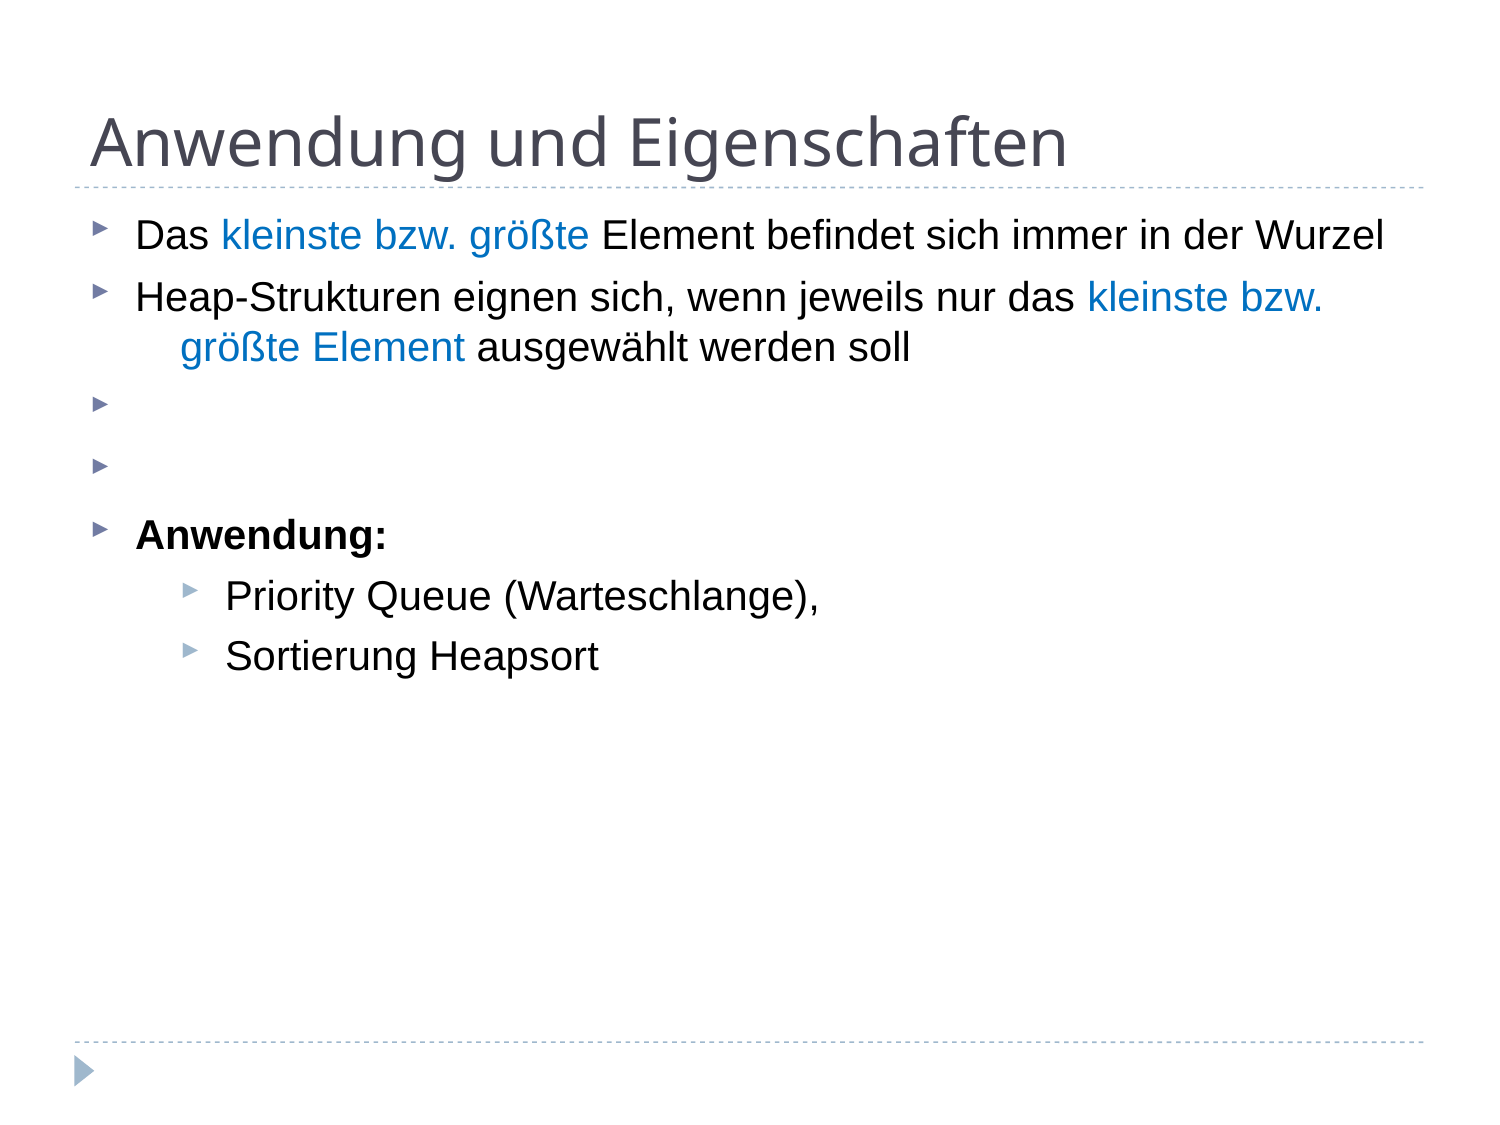

# Anwendung und Eigenschaften
Das kleinste bzw. größte Element befindet sich immer in der Wurzel
Heap-Strukturen eignen sich, wenn jeweils nur das kleinste bzw. größte Element ausgewählt werden soll
Anwendung:
Priority Queue (Warteschlange),
Sortierung Heapsort